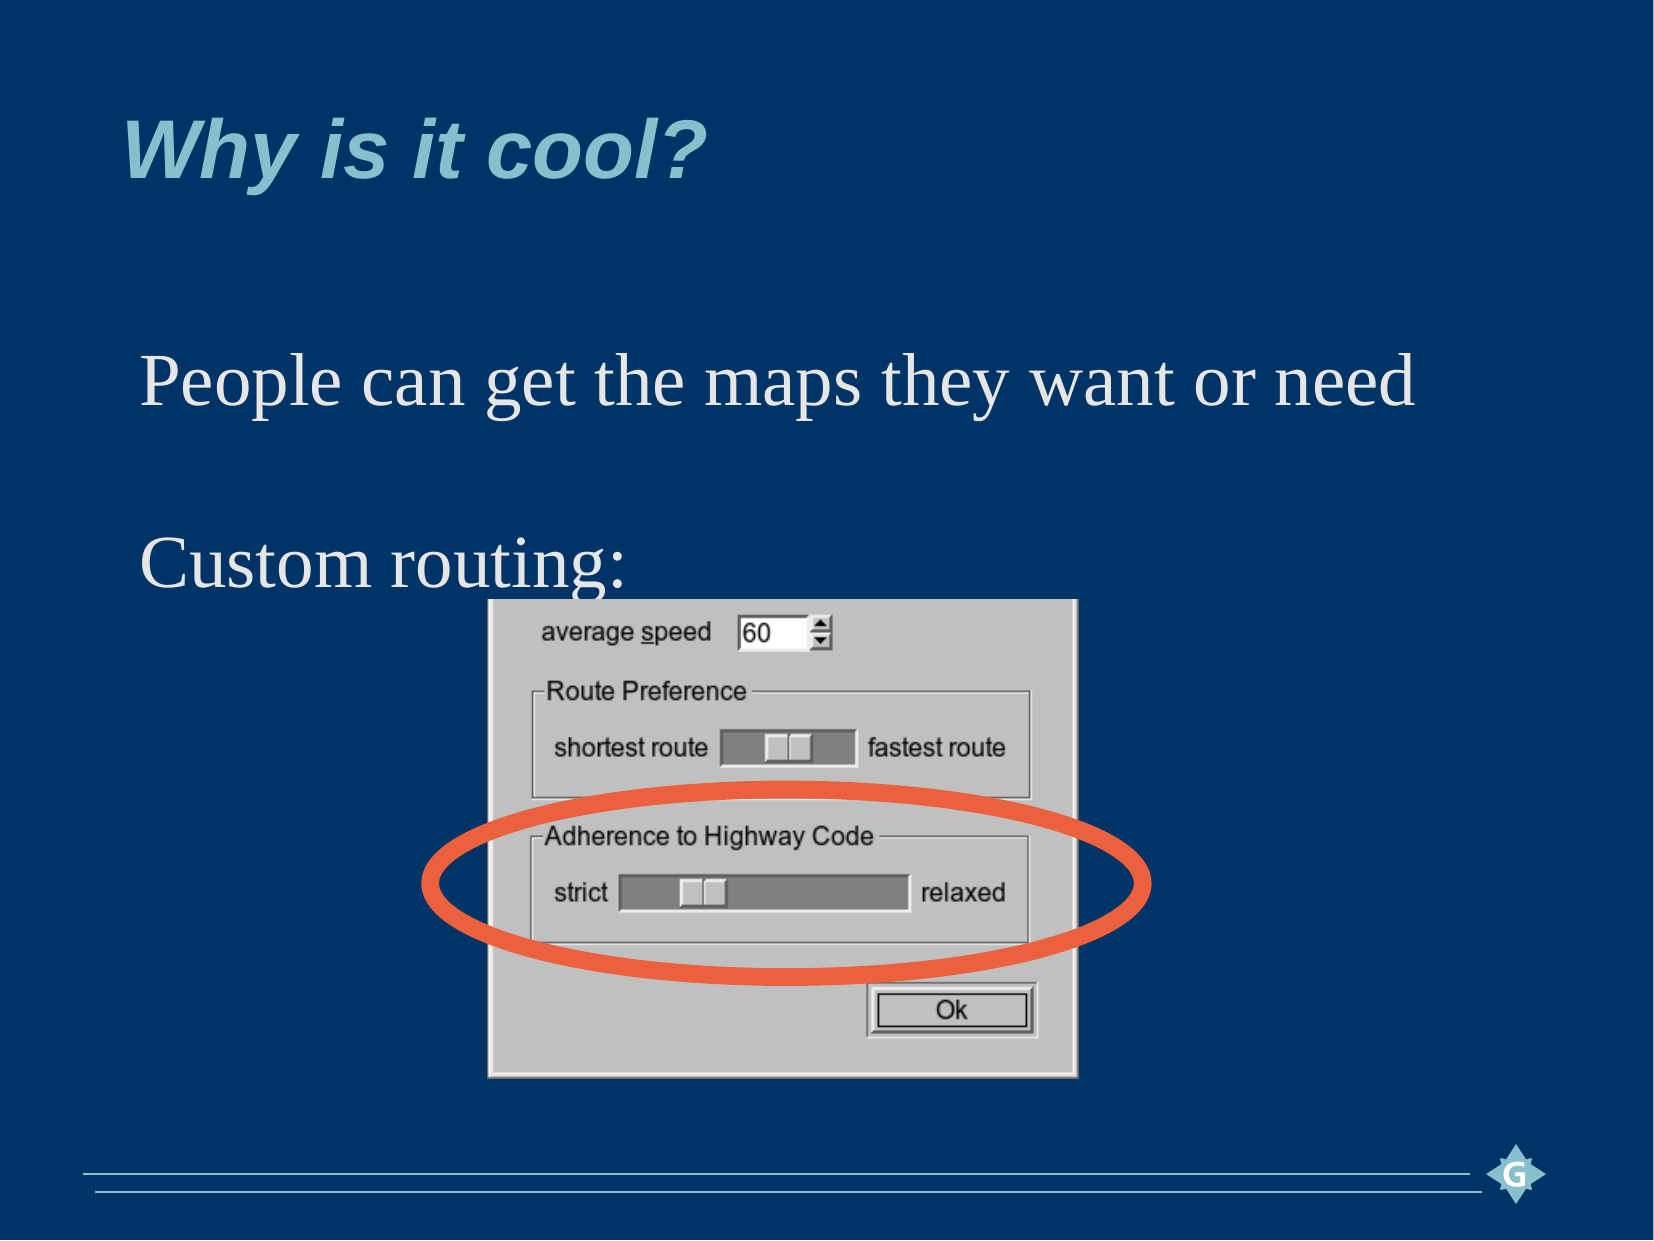

# Why is it cool?
People can get the maps they want or need
Custom routing: